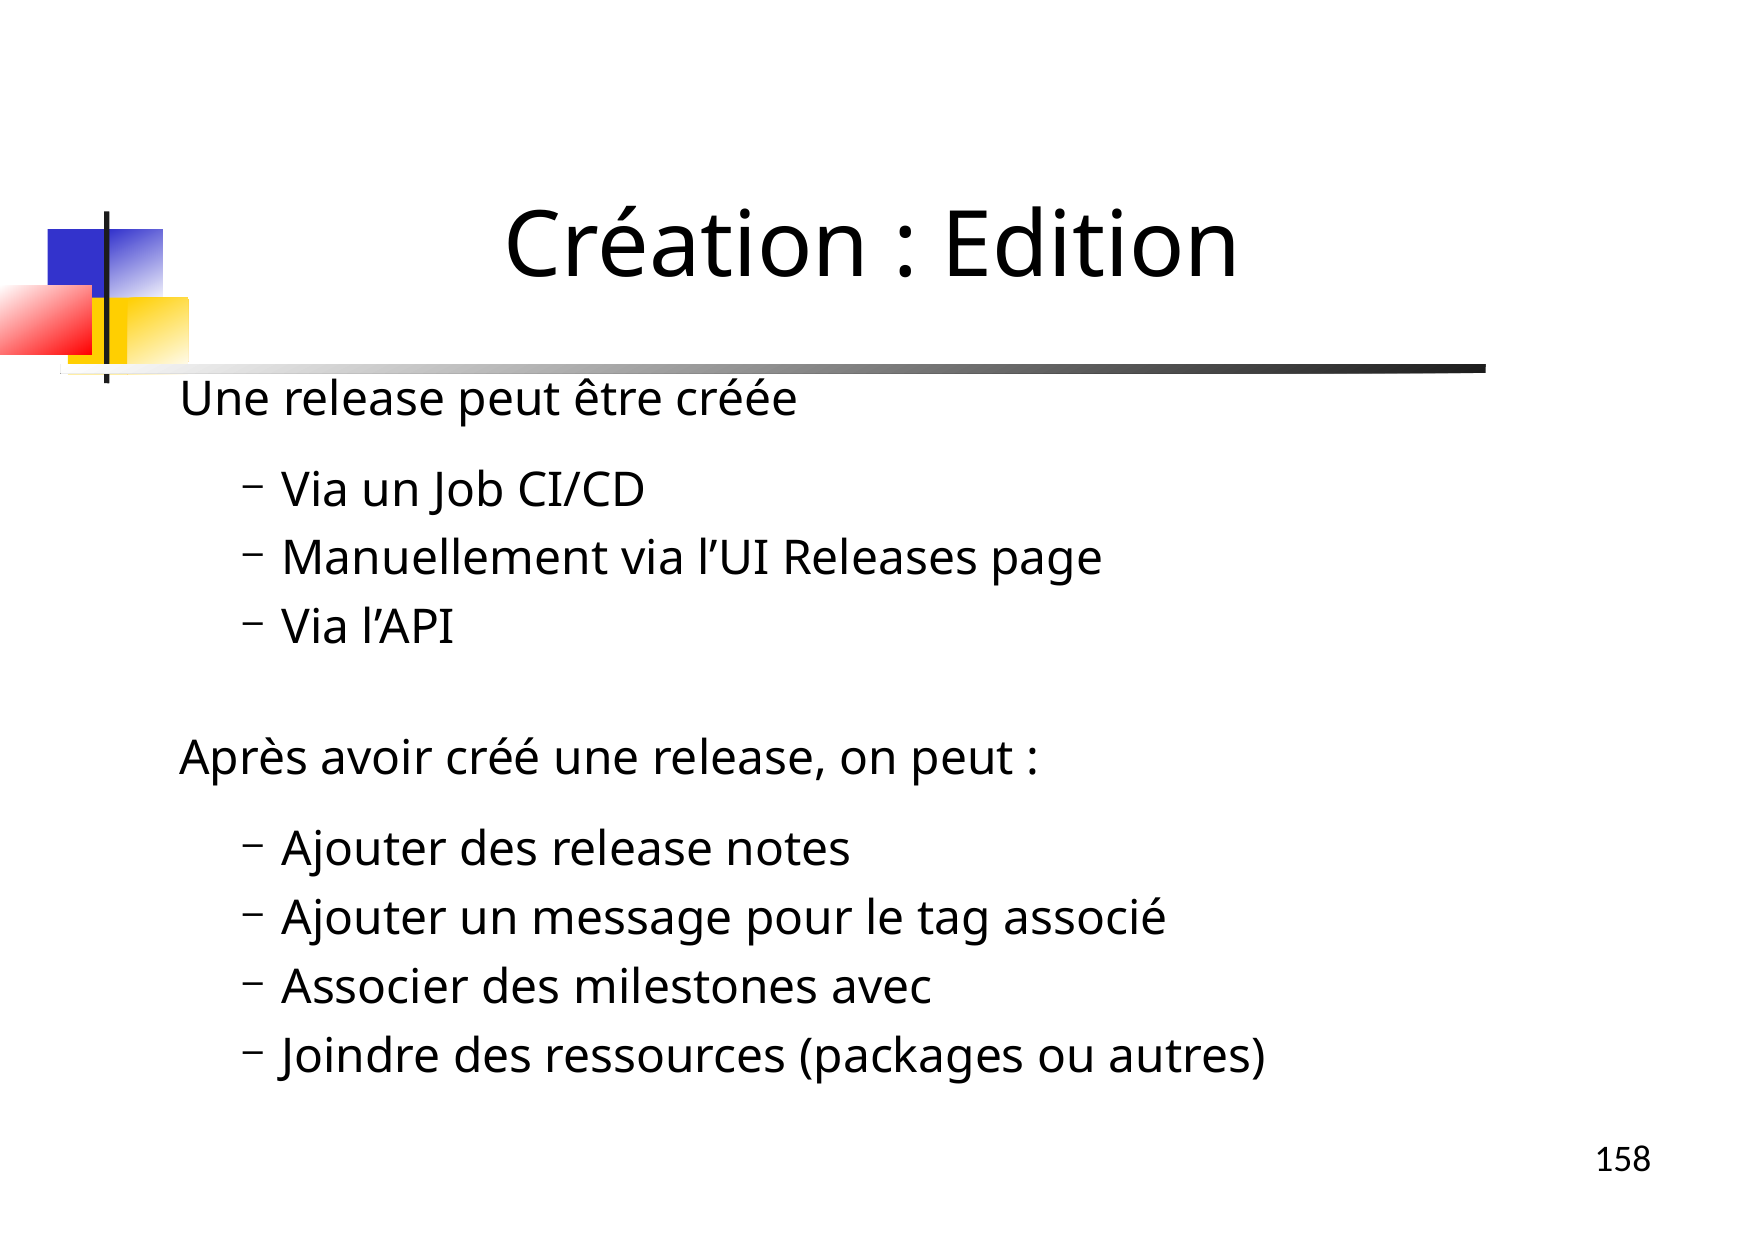

# Création : Edition
Une release peut être créée
Via un Job CI/CD
Manuellement via l’UI Releases page
Via l’API
Après avoir créé une release, on peut :
Ajouter des release notes
Ajouter un message pour le tag associé
Associer des milestones avec
Joindre des ressources (packages ou autres)